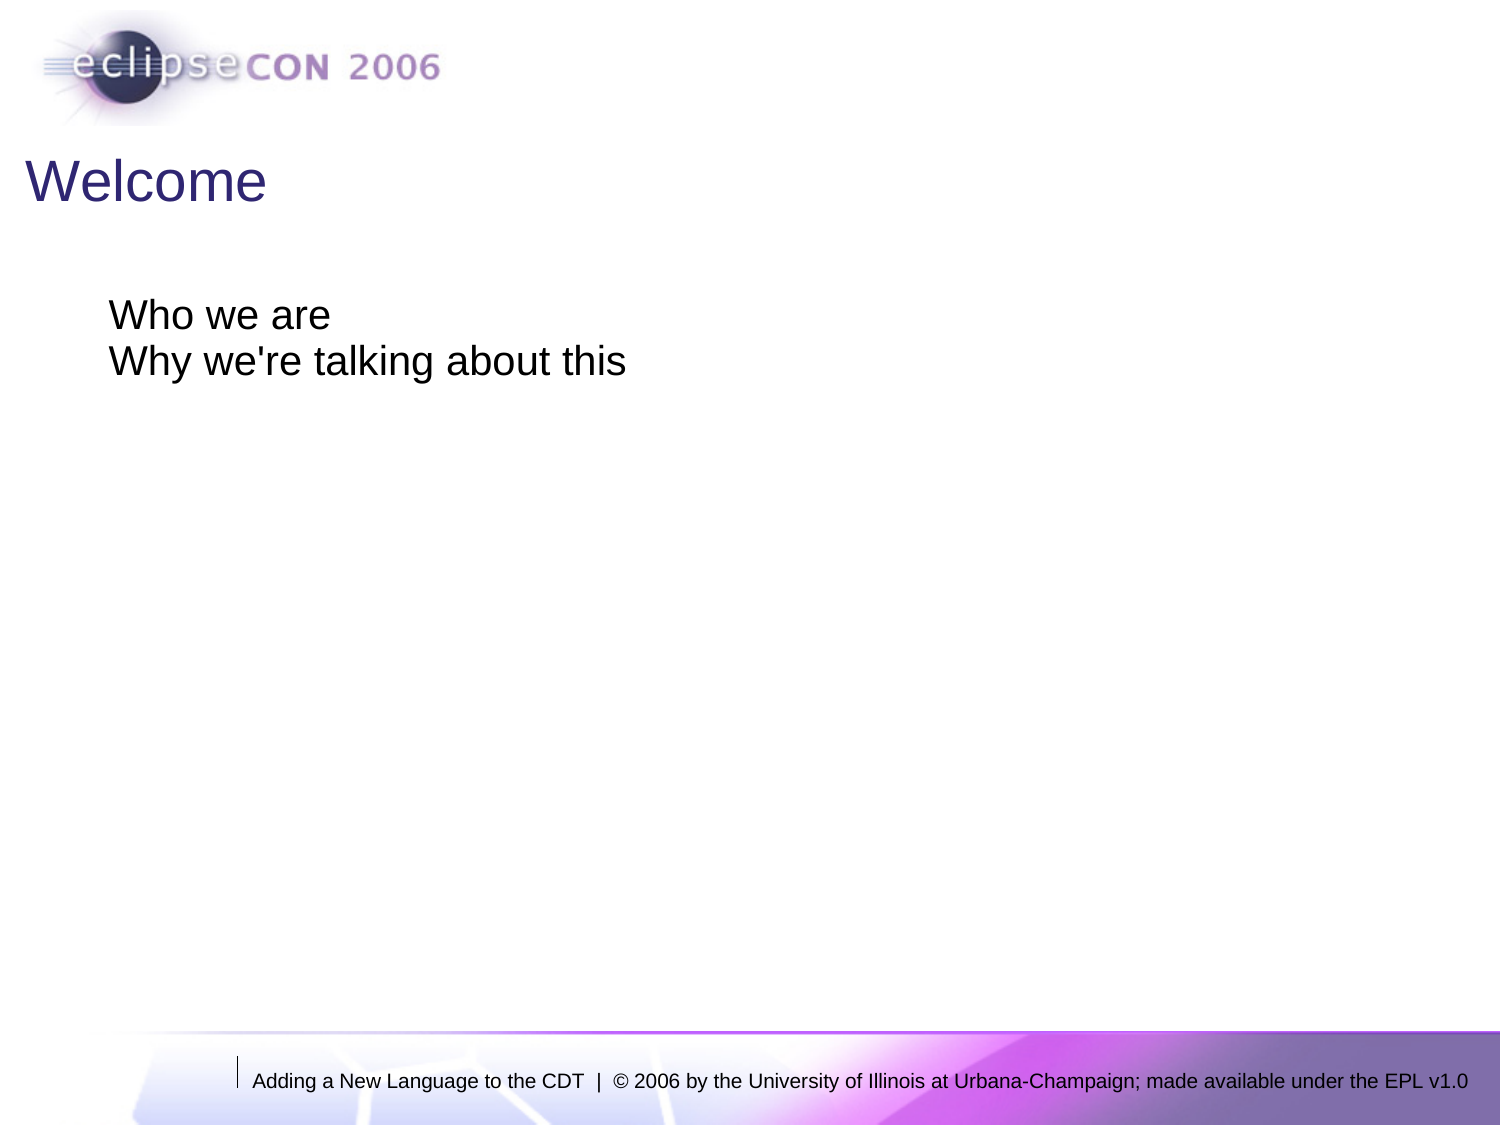

# Welcome
Who we are
Why we're talking about this